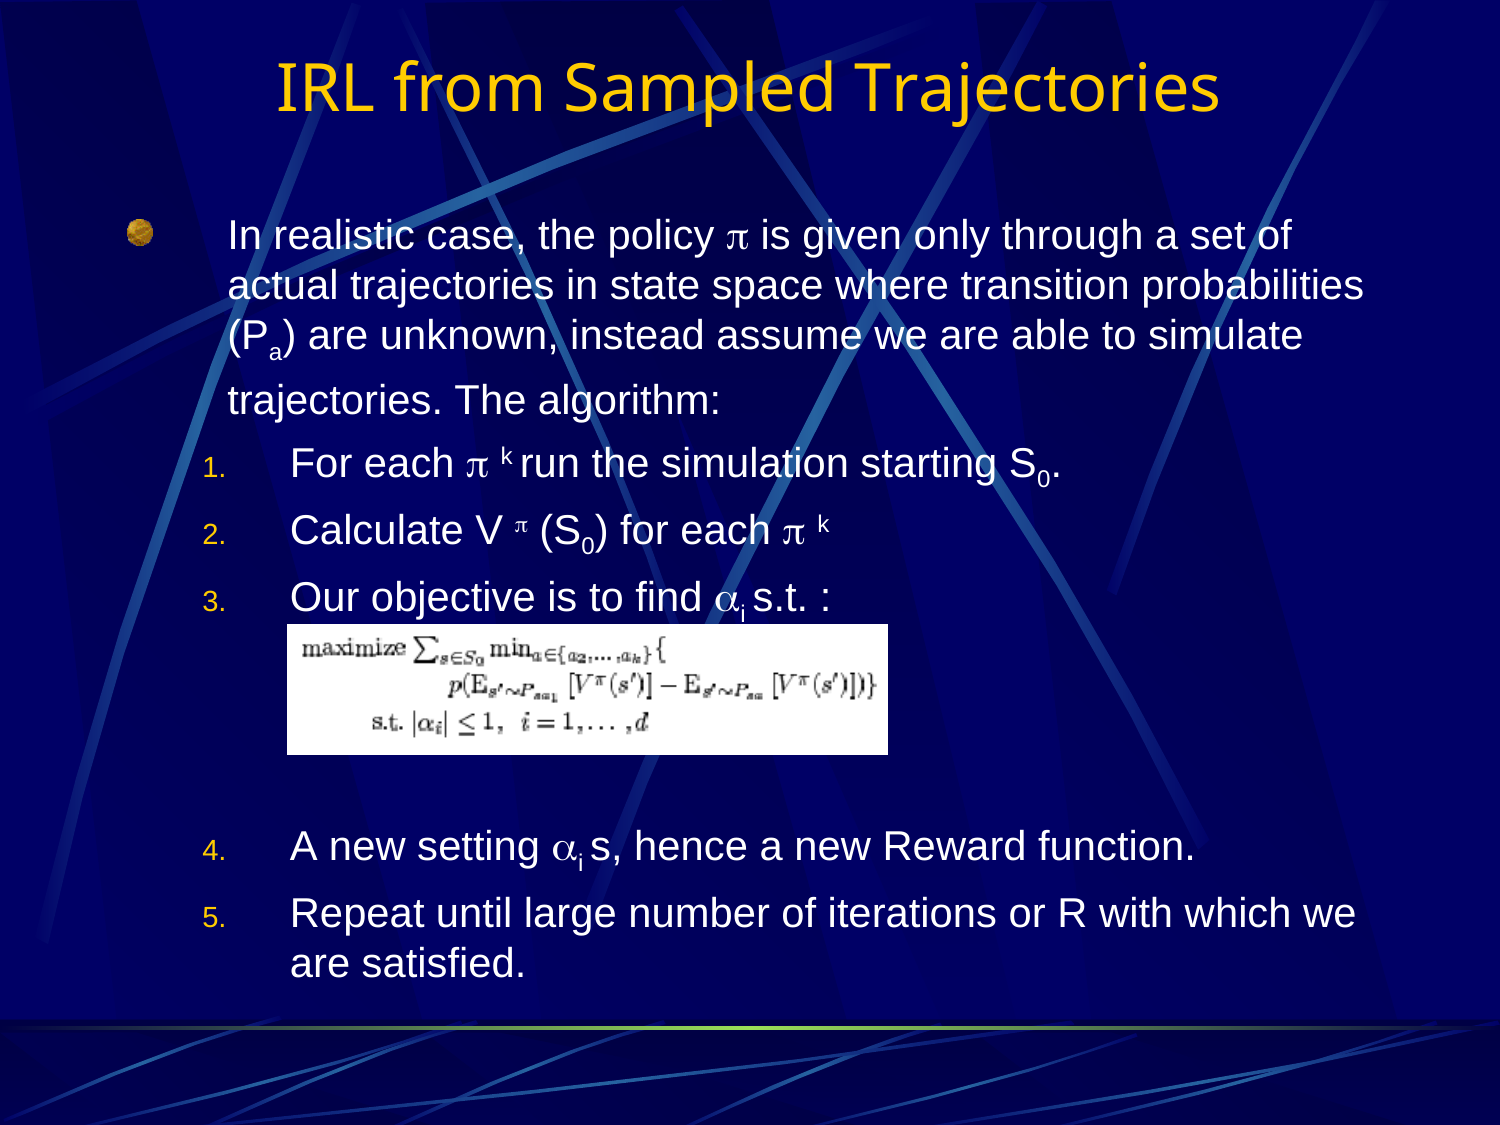

# IRL from Sampled Trajectories
In realistic case, the policy  is given only through a set of actual trajectories in state space where transition probabilities (Pa) are unknown, instead assume we are able to simulate trajectories. The algorithm:
For each  k run the simulation starting S0.
Calculate V  (S0) for each  k
Our objective is to find i s.t. :
A new setting i s, hence a new Reward function.
Repeat until large number of iterations or R with which we are satisfied.